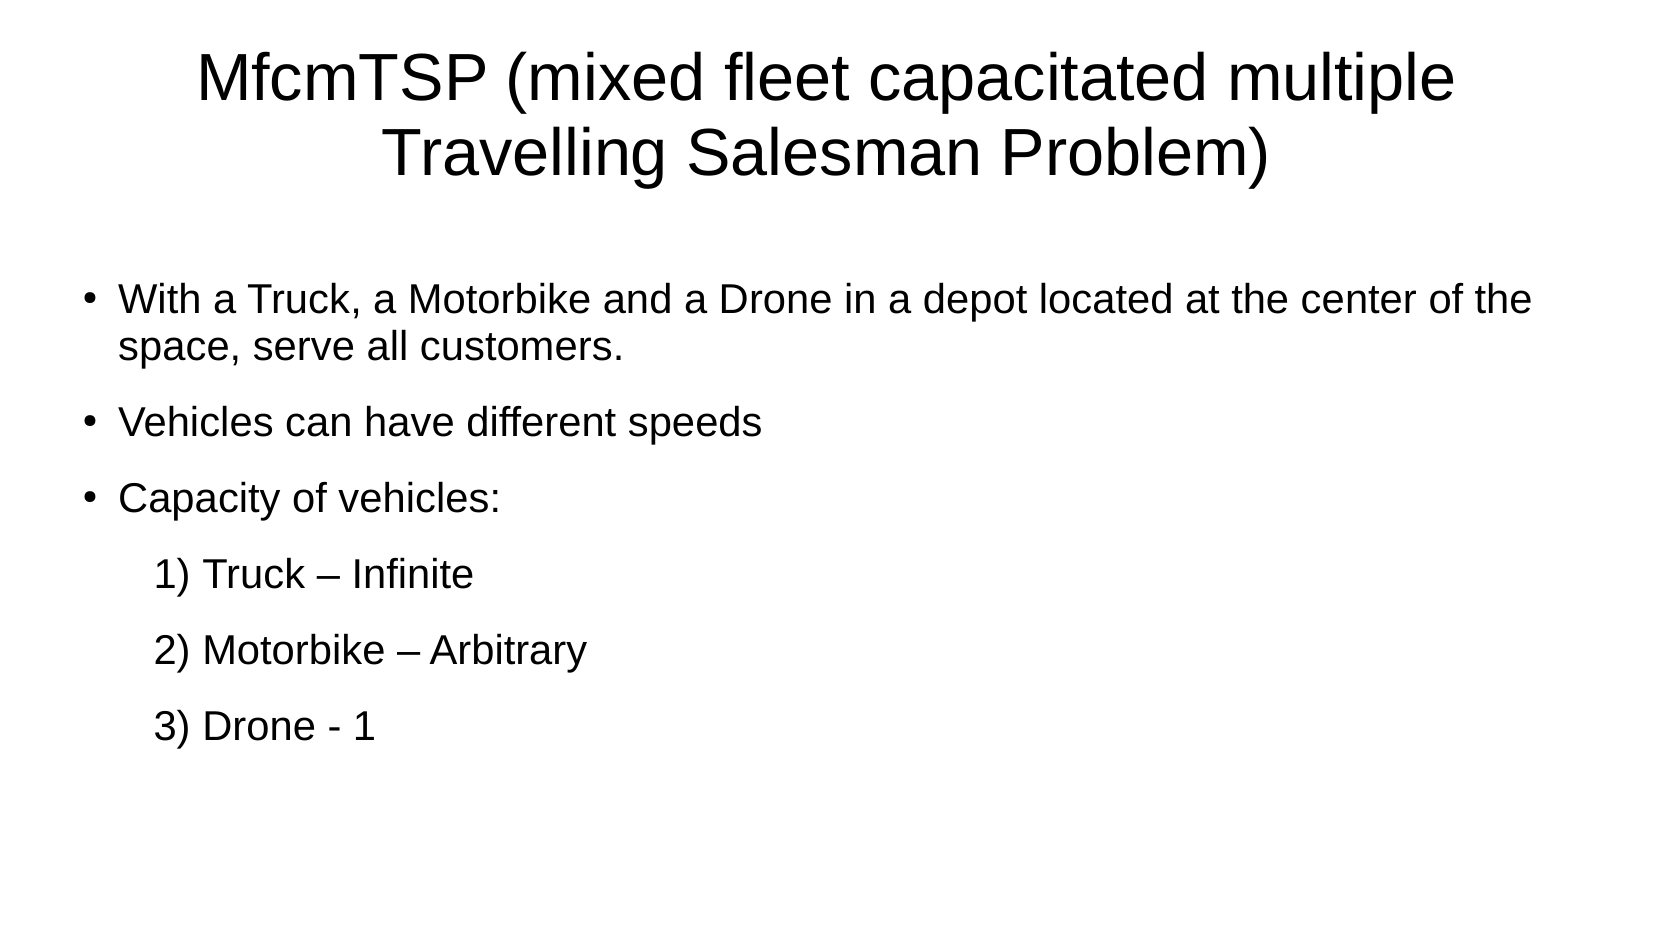

# MfcmTSP (mixed fleet capacitated multiple Travelling Salesman Problem)
With a Truck, a Motorbike and a Drone in a depot located at the center of the space, serve all customers.
Vehicles can have different speeds
Capacity of vehicles:
 Truck – Infinite
 Motorbike – Arbitrary
 Drone - 1